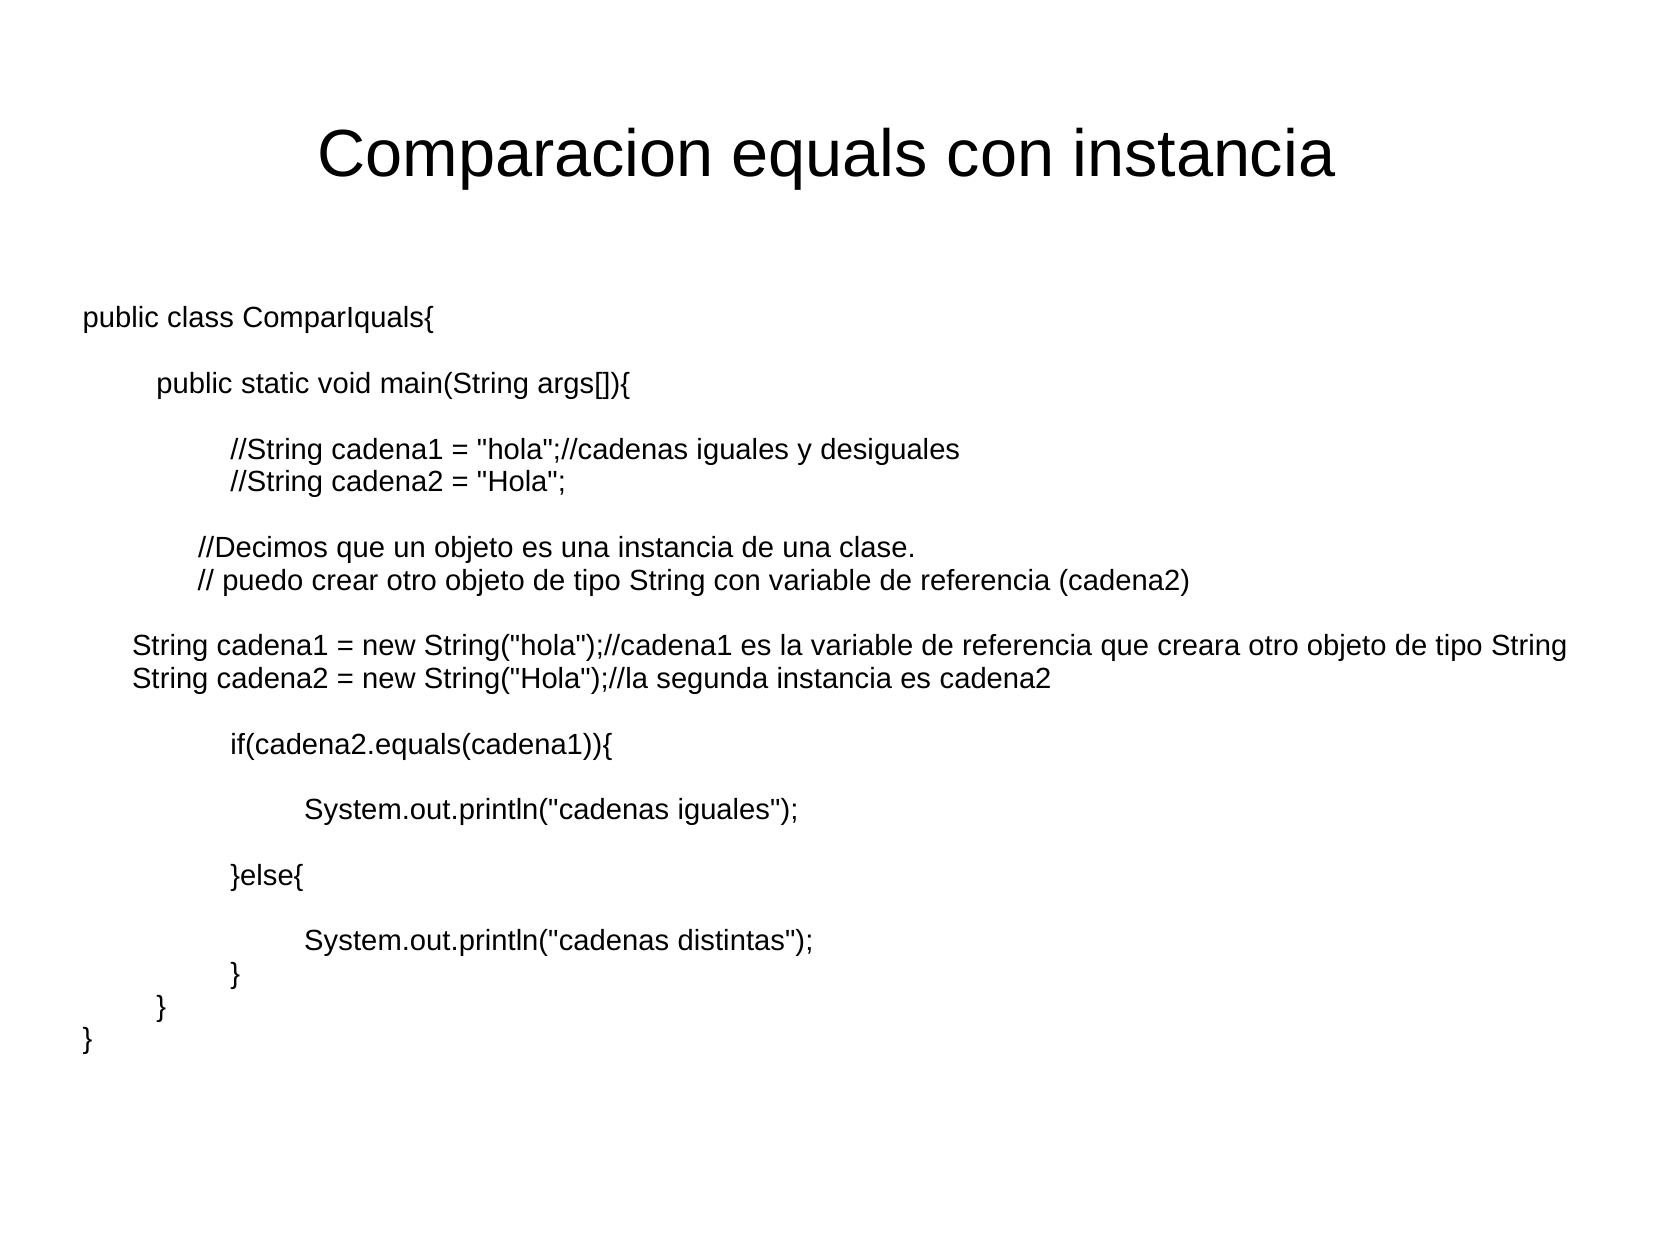

# Comparacion equals con instancia
public class ComparIquals{
	public static void main(String args[]){
		//String cadena1 = "hola";//cadenas iguales y desiguales
		//String cadena2 = "Hola";
 //Decimos que un objeto es una instancia de una clase.
	 // puedo crear otro objeto de tipo String con variable de referencia (cadena2)
 String cadena1 = new String("hola");//cadena1 es la variable de referencia que creara otro objeto de tipo String
 String cadena2 = new String("Hola");//la segunda instancia es cadena2
		if(cadena2.equals(cadena1)){
			System.out.println("cadenas iguales");
		}else{
			System.out.println("cadenas distintas");
		}
	}
}